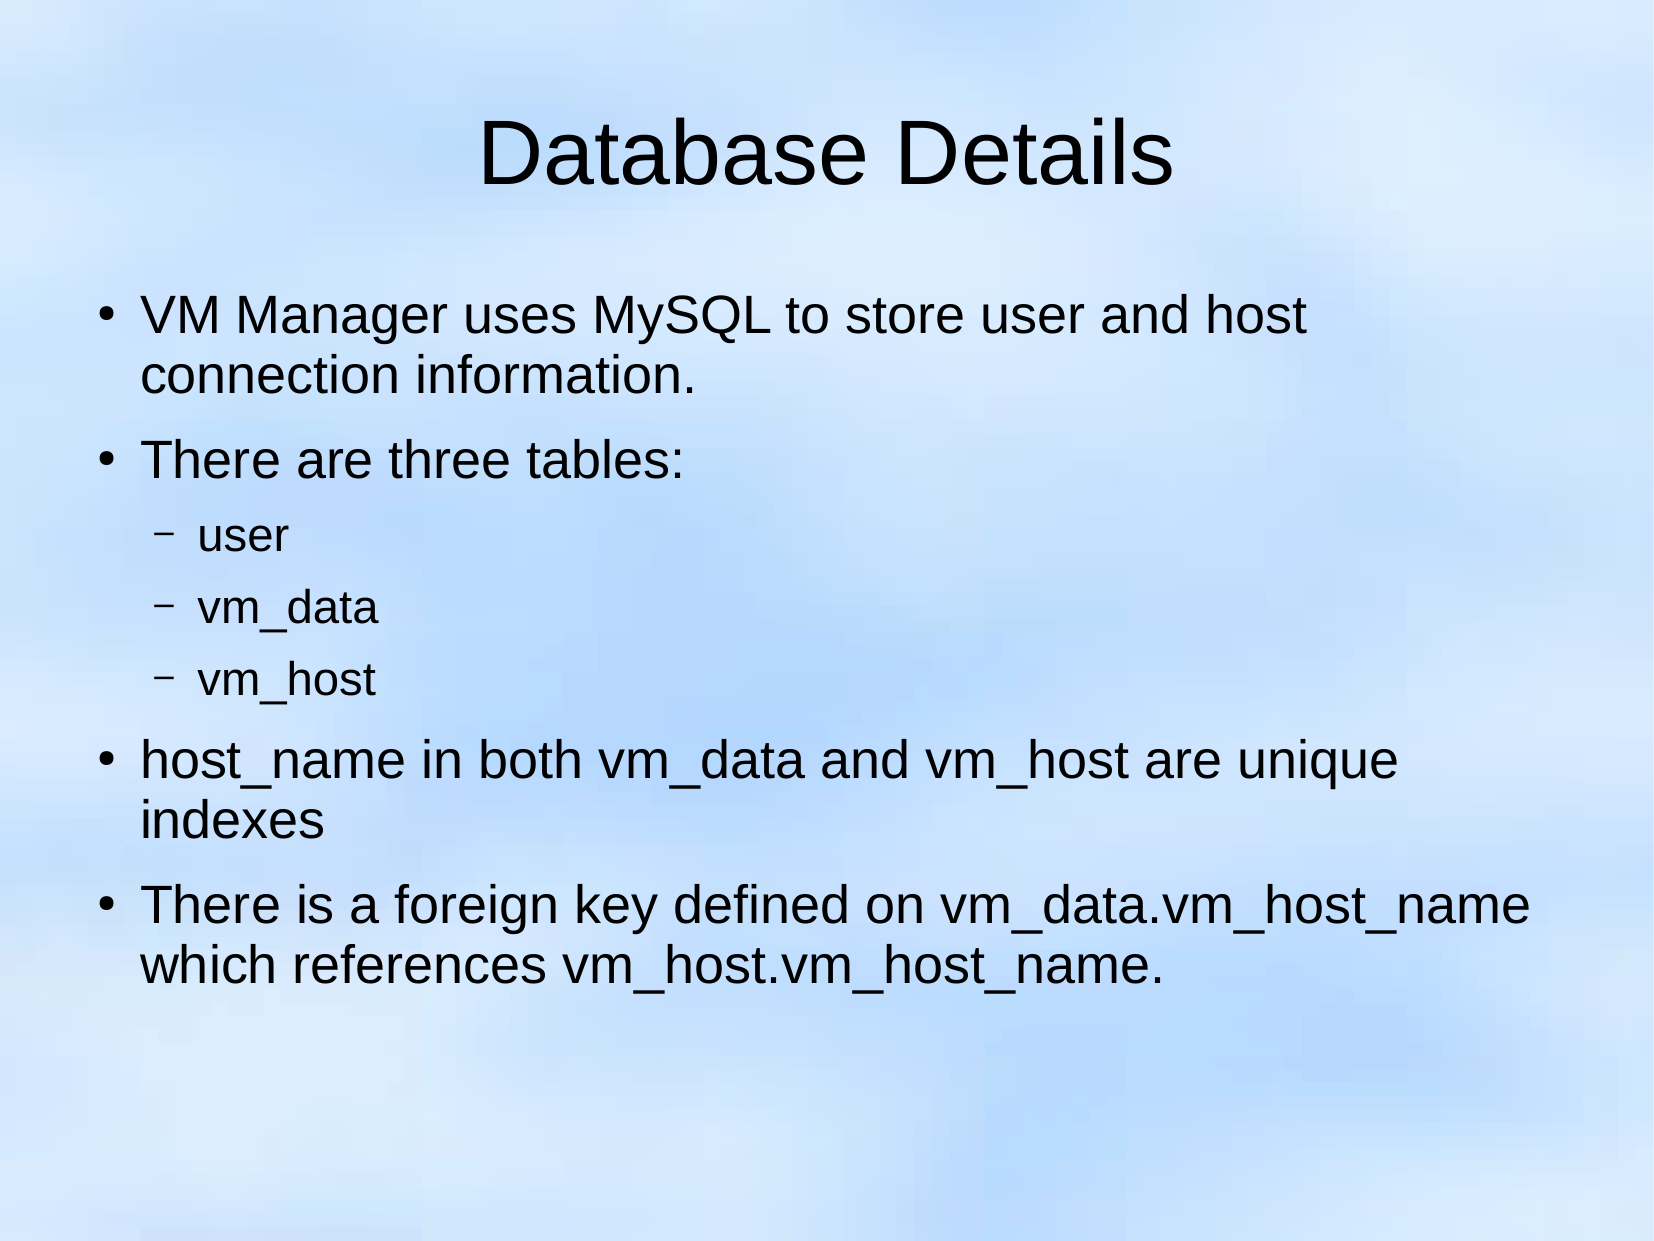

# Database Details
VM Manager uses MySQL to store user and host connection information.
There are three tables:
user
vm_data
vm_host
host_name in both vm_data and vm_host are unique indexes
There is a foreign key defined on vm_data.vm_host_name which references vm_host.vm_host_name.